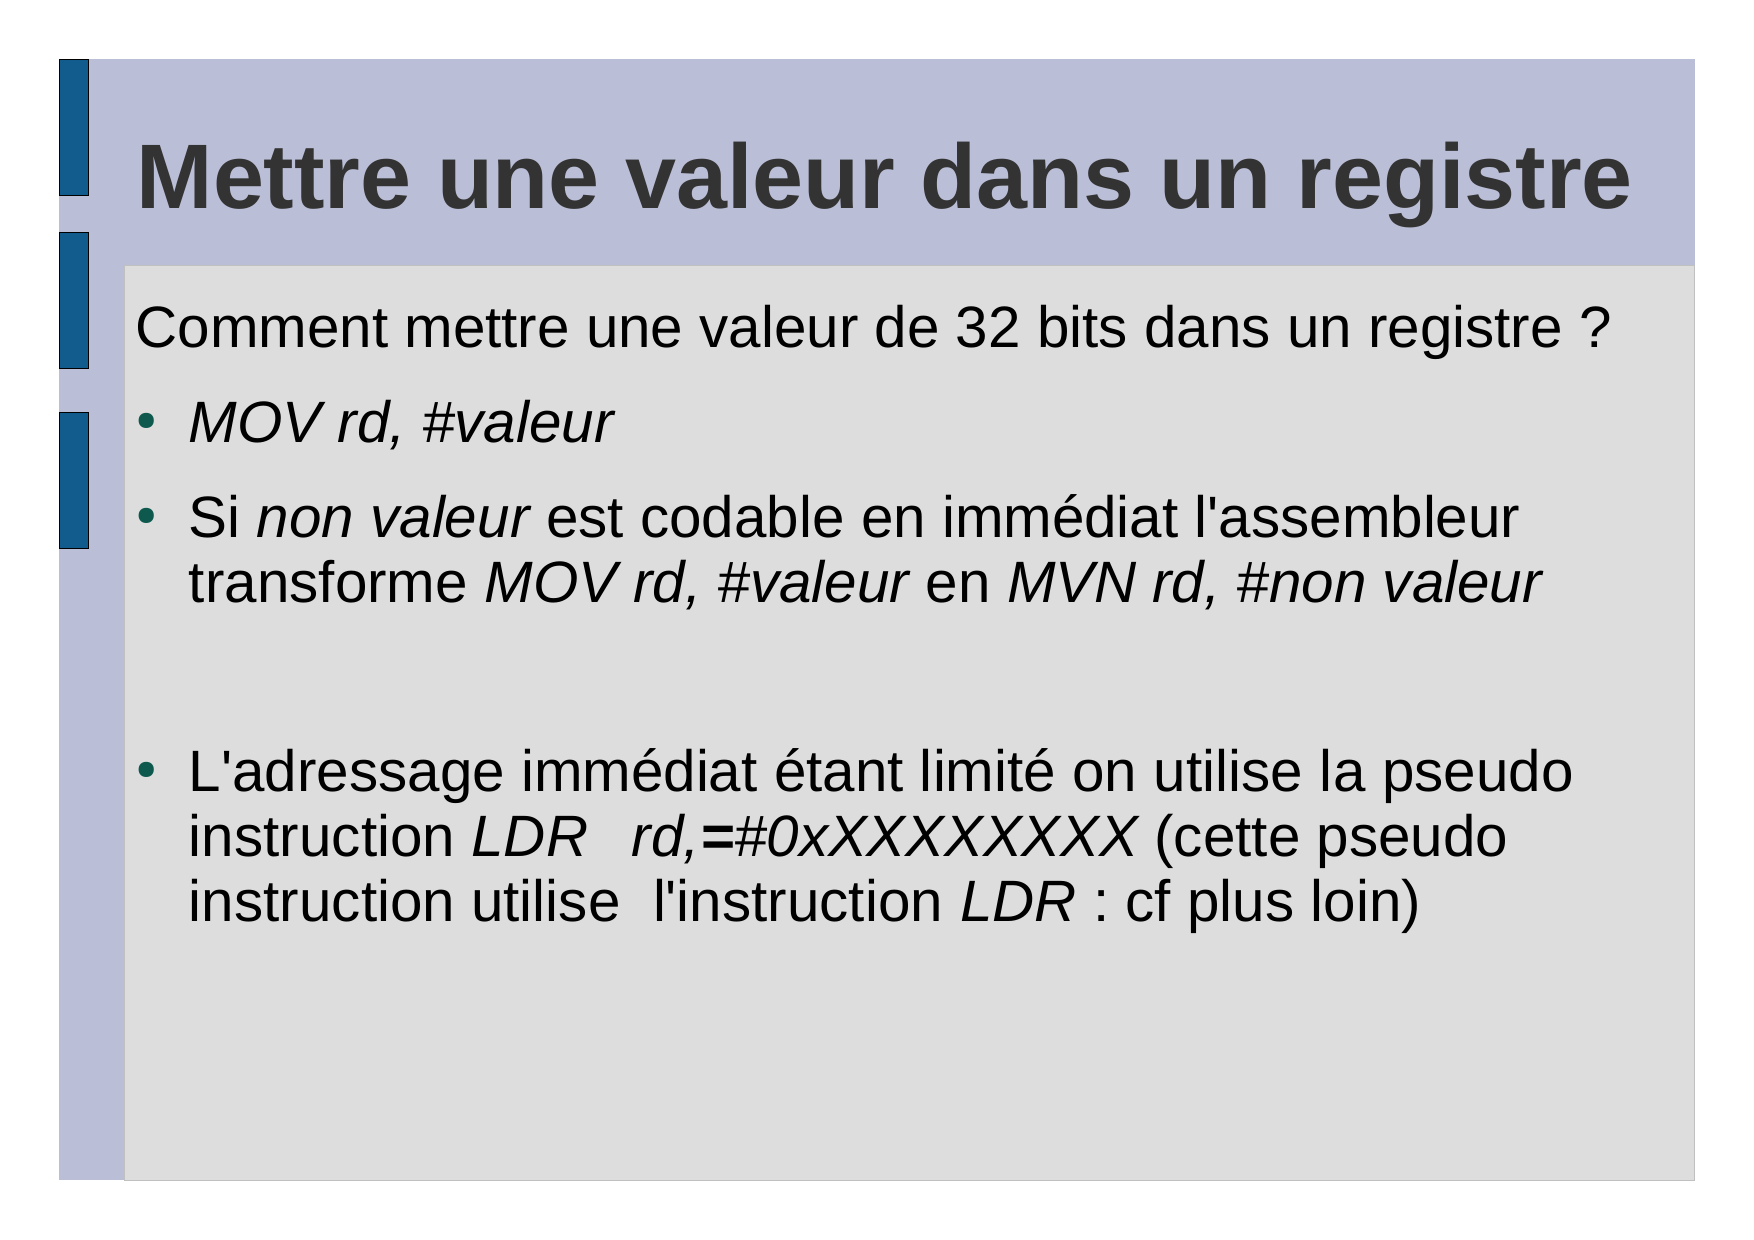

# Mettre une valeur dans un registre
Comment mettre une valeur de 32 bits dans un registre ?
MOV rd, #valeur
Si non valeur est codable en immédiat l'assembleur transforme MOV rd, #valeur en MVN rd, #non valeur
L'adressage immédiat étant limité on utilise la pseudo instruction LDR	rd,=#0xXXXXXXXX (cette pseudo instruction utilise l'instruction LDR : cf plus loin)